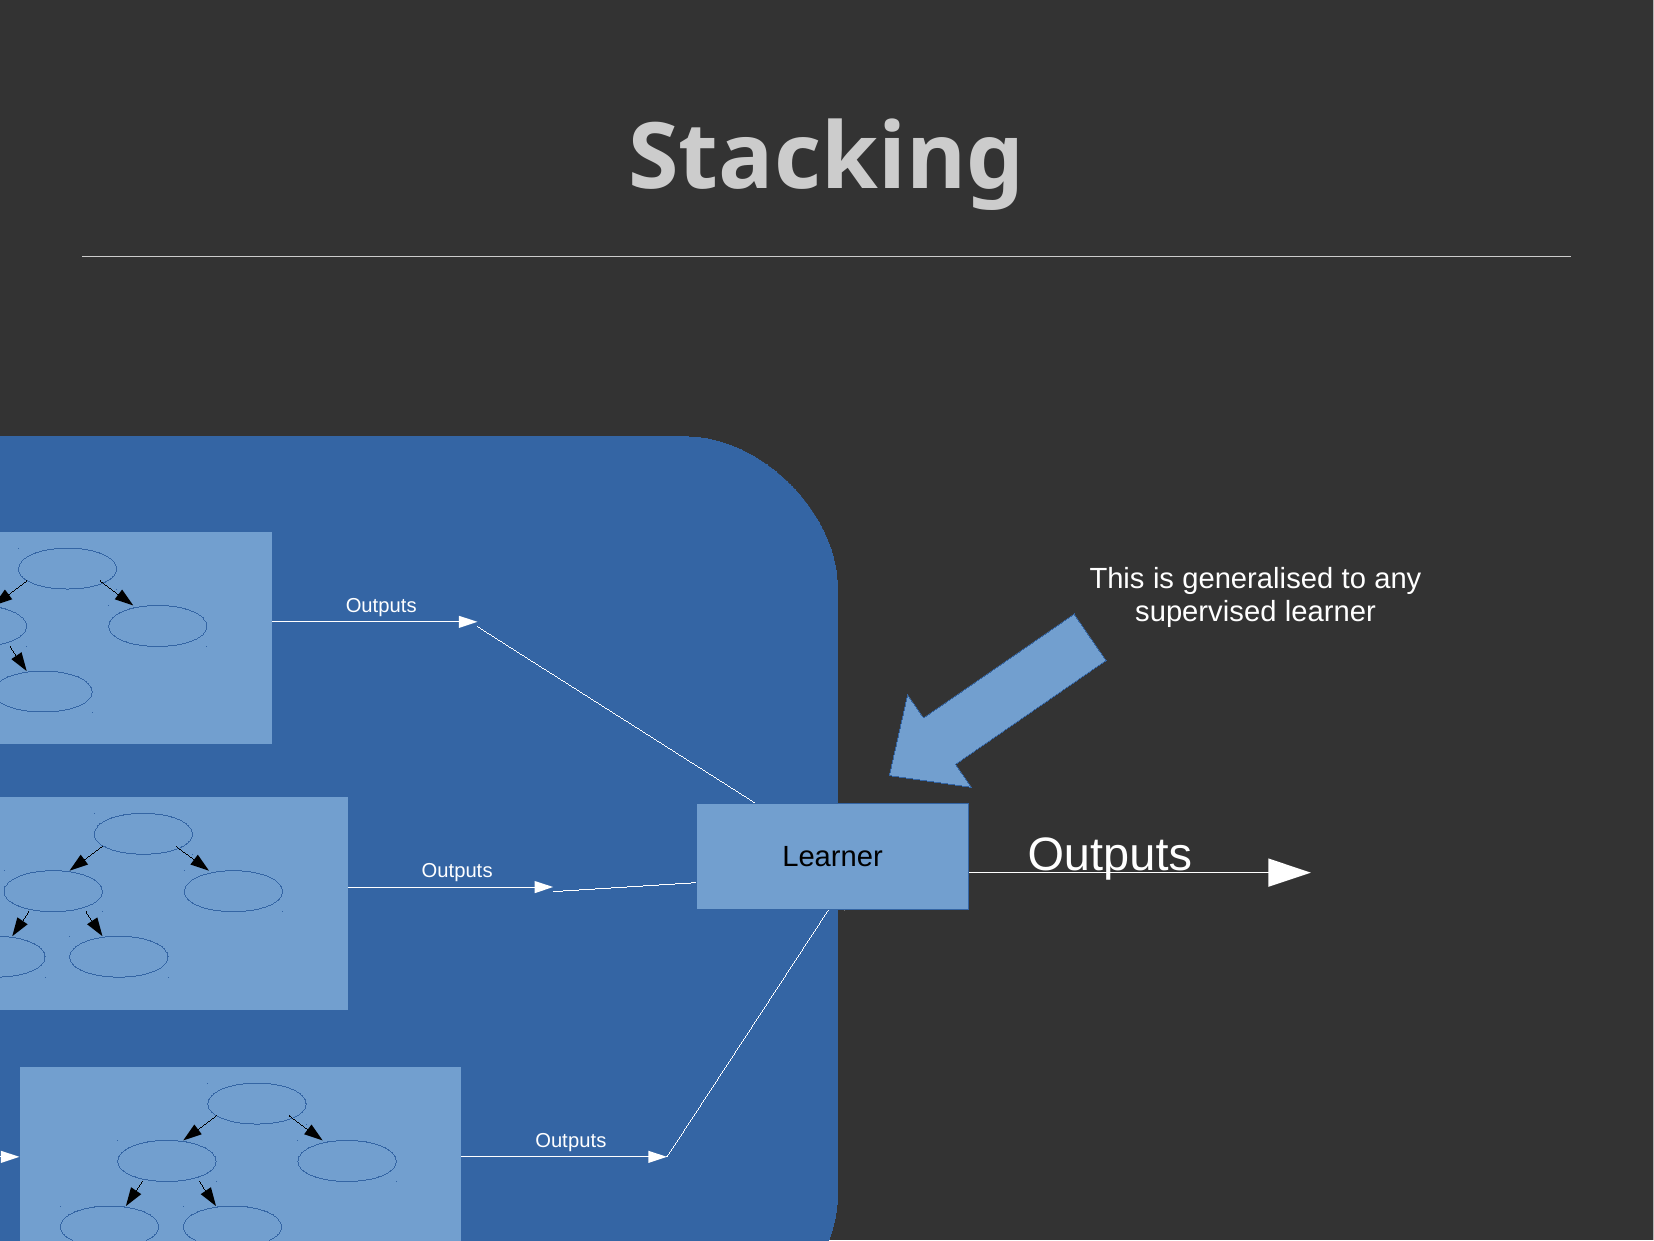

# Stacking
This is generalised to any
supervised learner
Outputs
Inputs
Learner
Outputs
Inputs
Outputs
Inputs
Outputs
Inputs